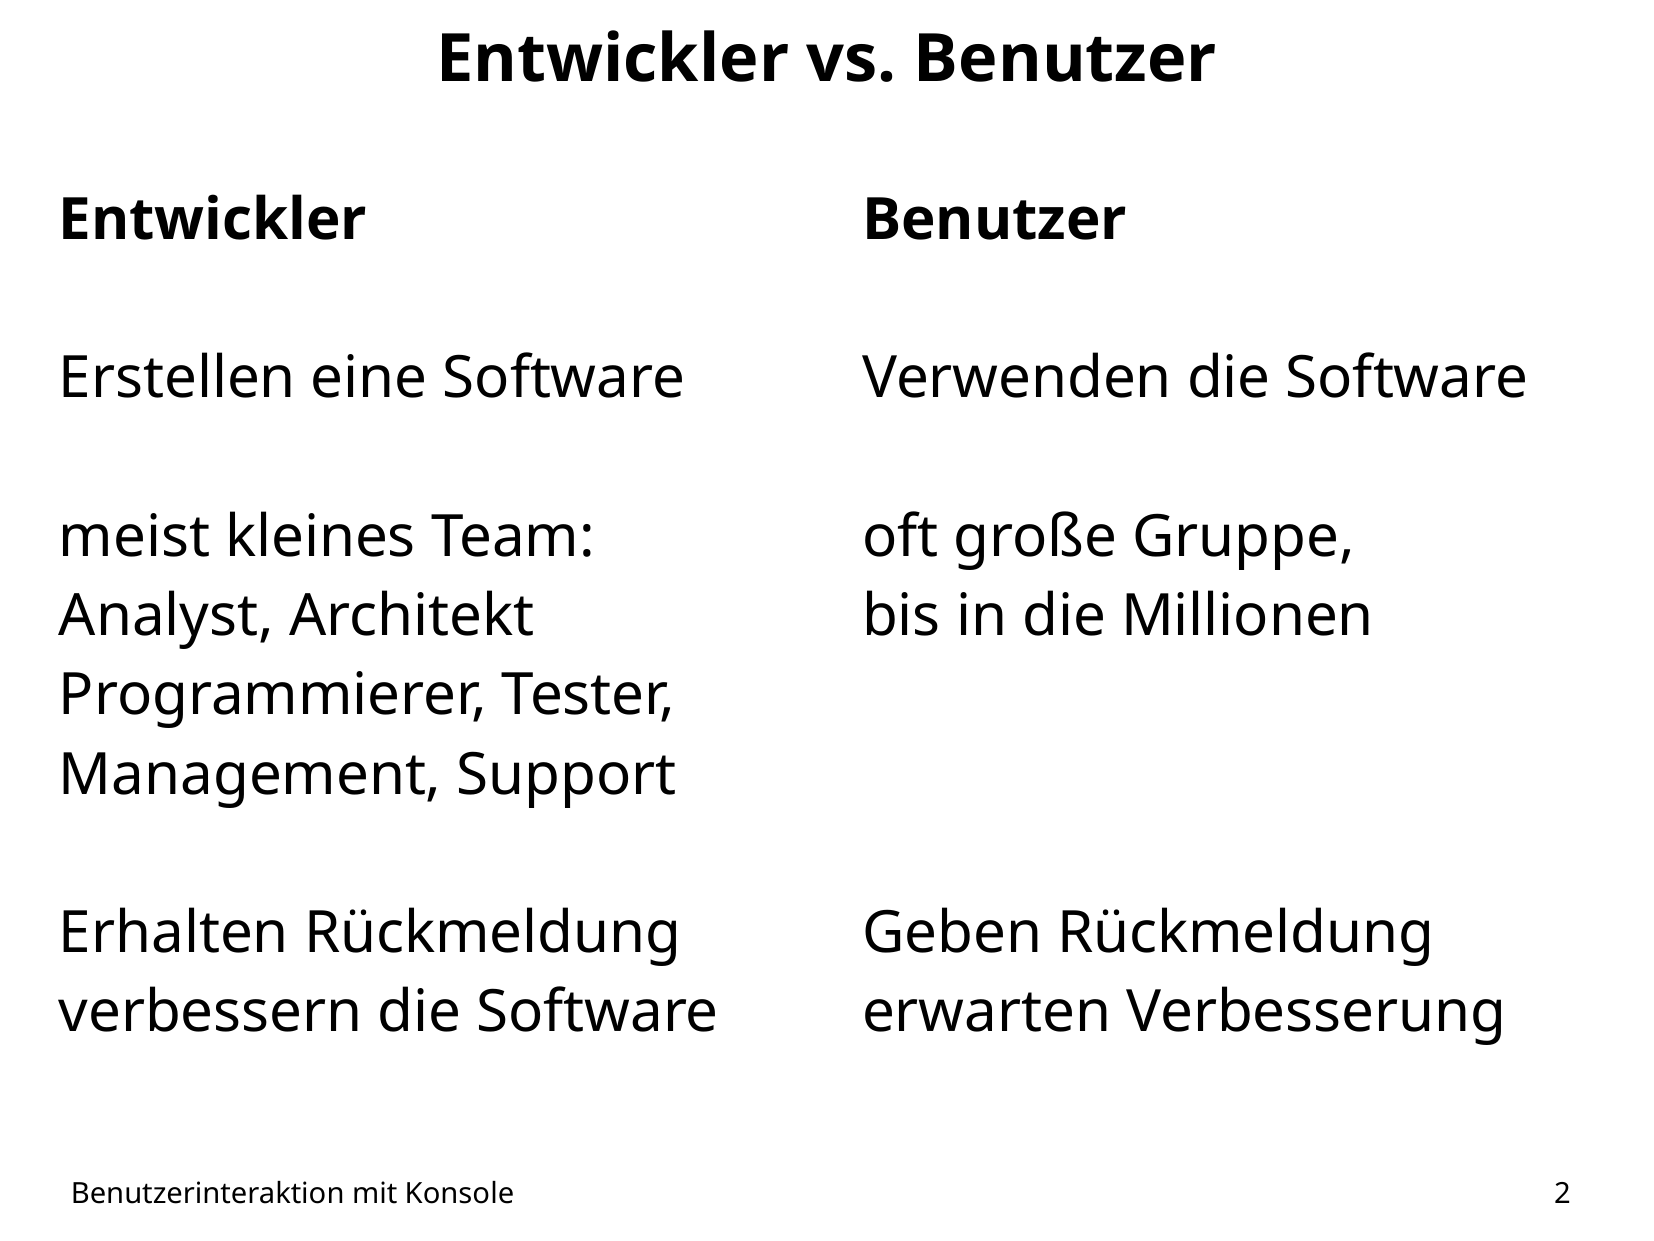

# Entwickler vs. Benutzer
Entwickler
Erstellen eine Software
meist kleines Team:
Analyst, Architekt
Programmierer, Tester,
Management, Support
Erhalten Rückmeldung
verbessern die Software
Benutzer
Verwenden die Software
oft große Gruppe,
bis in die Millionen
Geben Rückmeldung
erwarten Verbesserung
Benutzerinteraktion mit Konsole
2